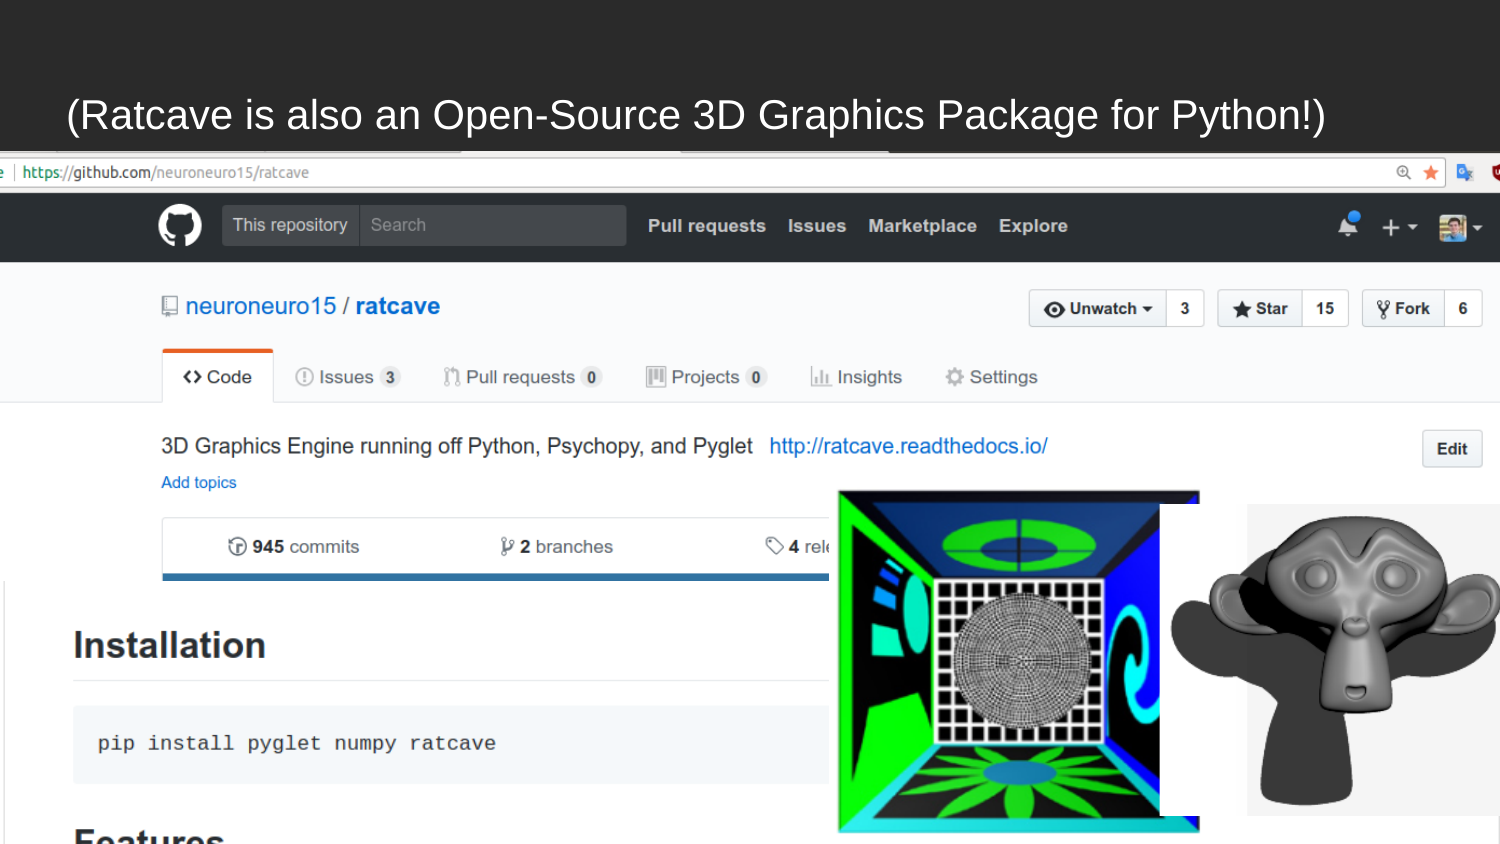

# (Ratcave is also an Open-Source 3D Graphics Package for Python!)